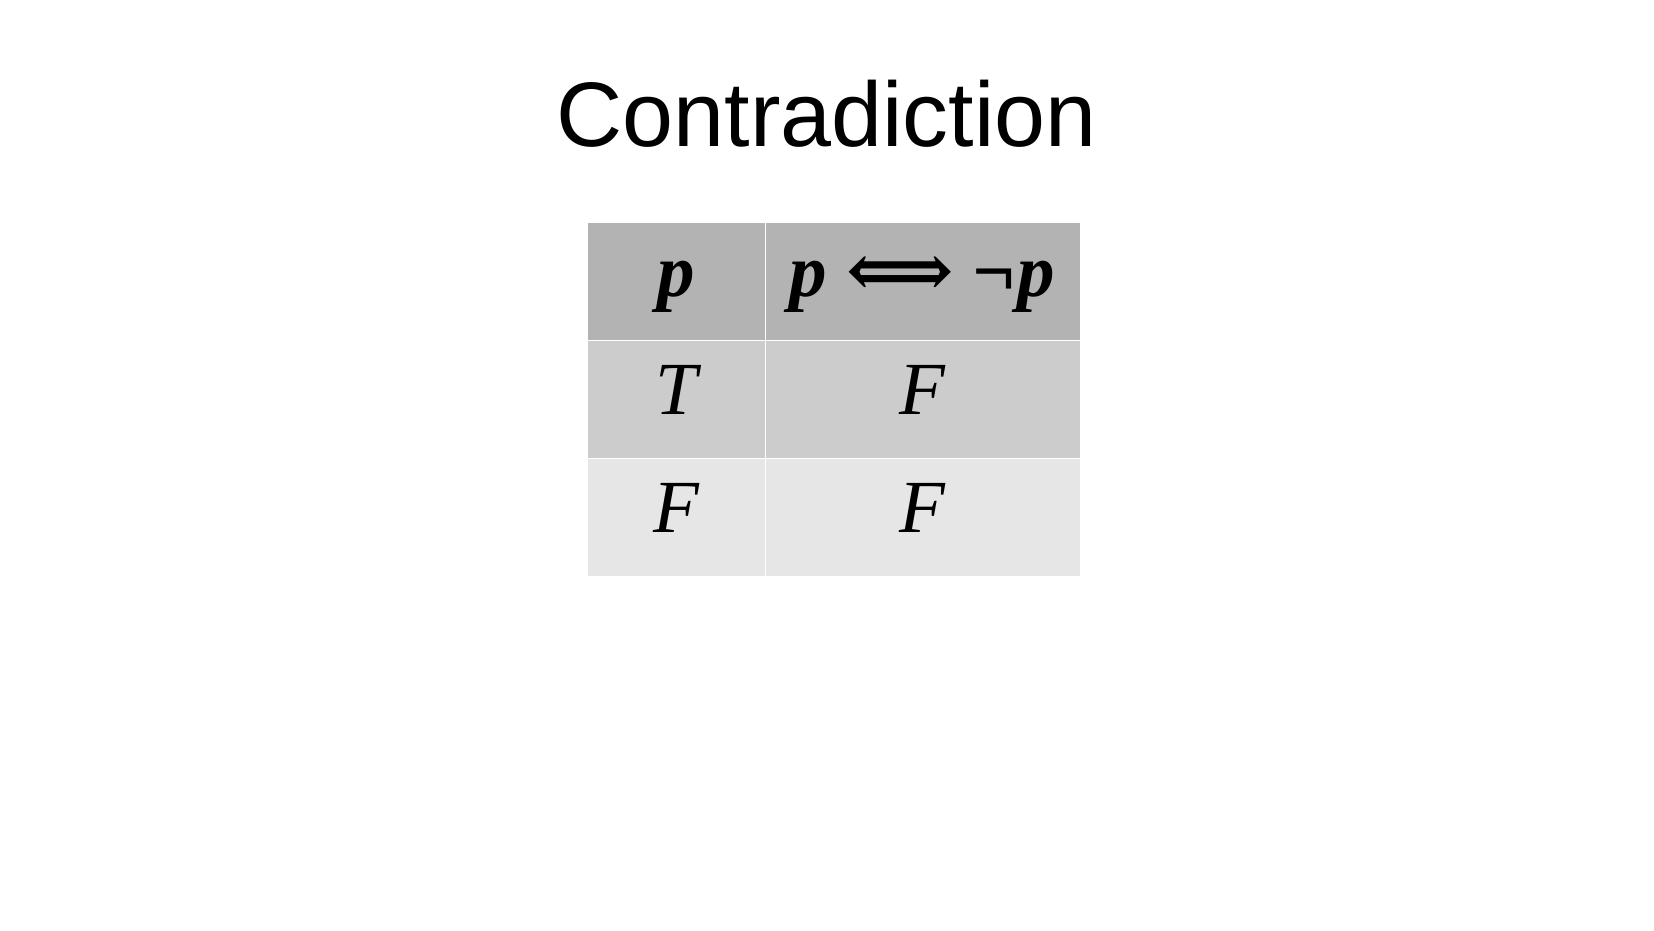

# Contradiction
| p | p ⟺ ¬p |
| --- | --- |
| T | F |
| F | F |